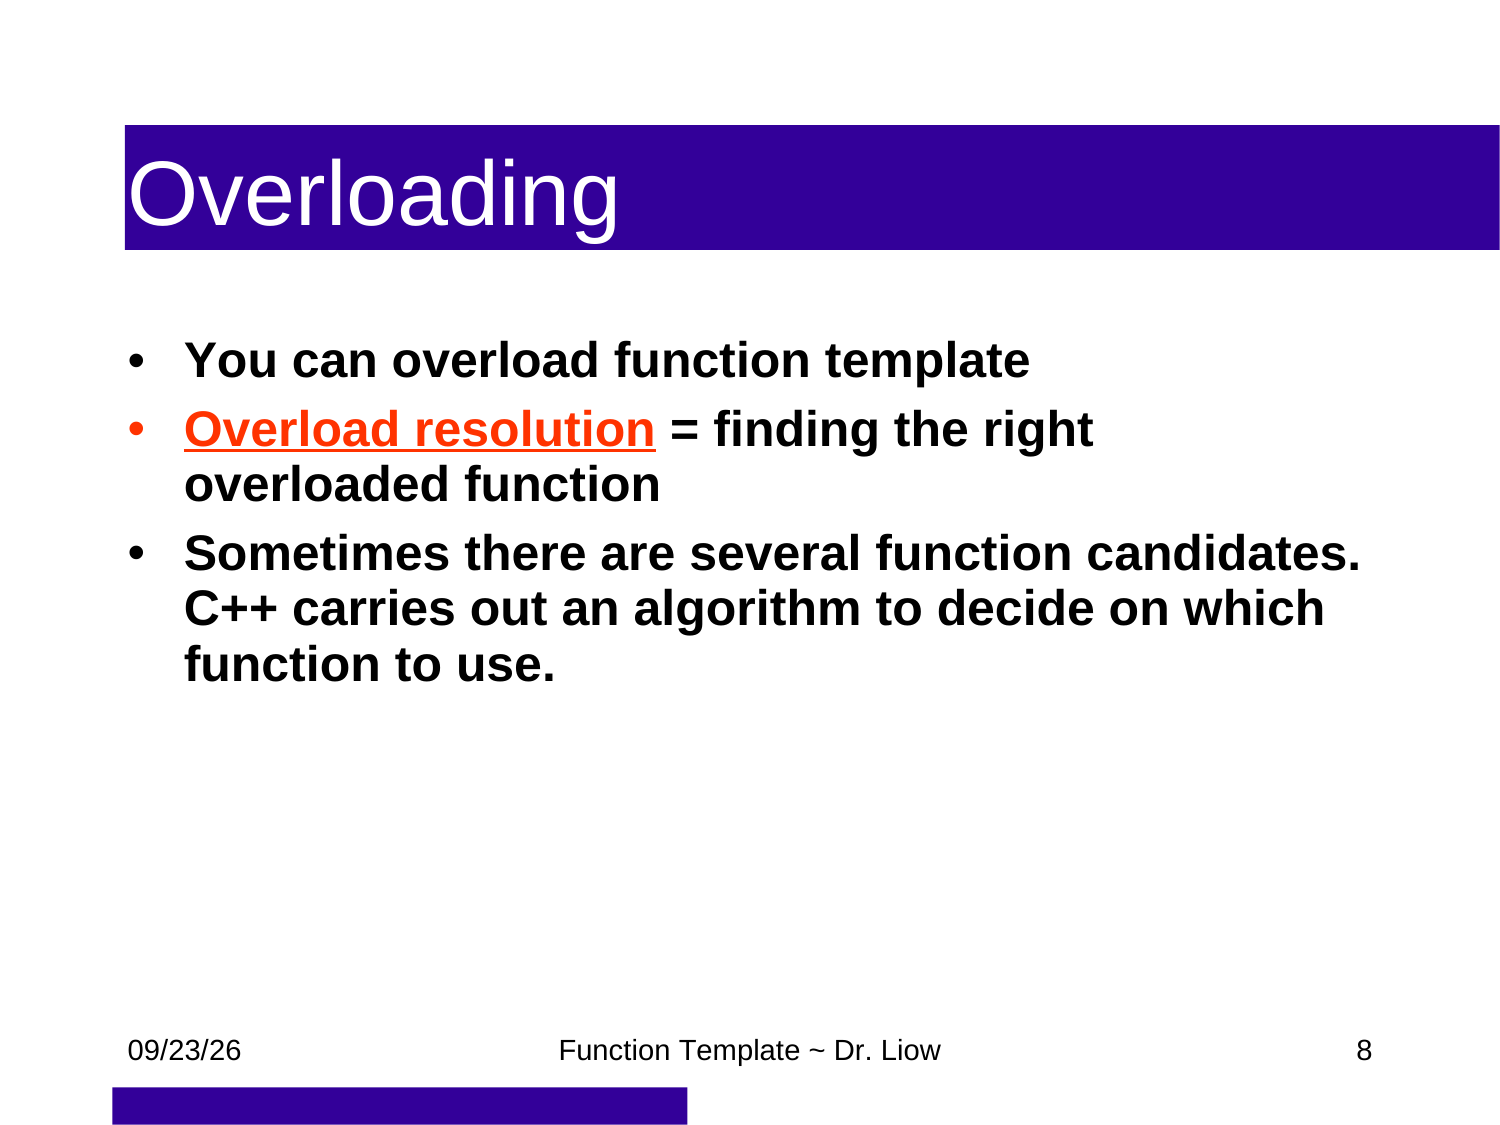

# Overloading
You can overload function template
Overload resolution = finding the right overloaded function
Sometimes there are several function candidates. C++ carries out an algorithm to decide on which function to use.
Function Template ~ Dr. Liow
8